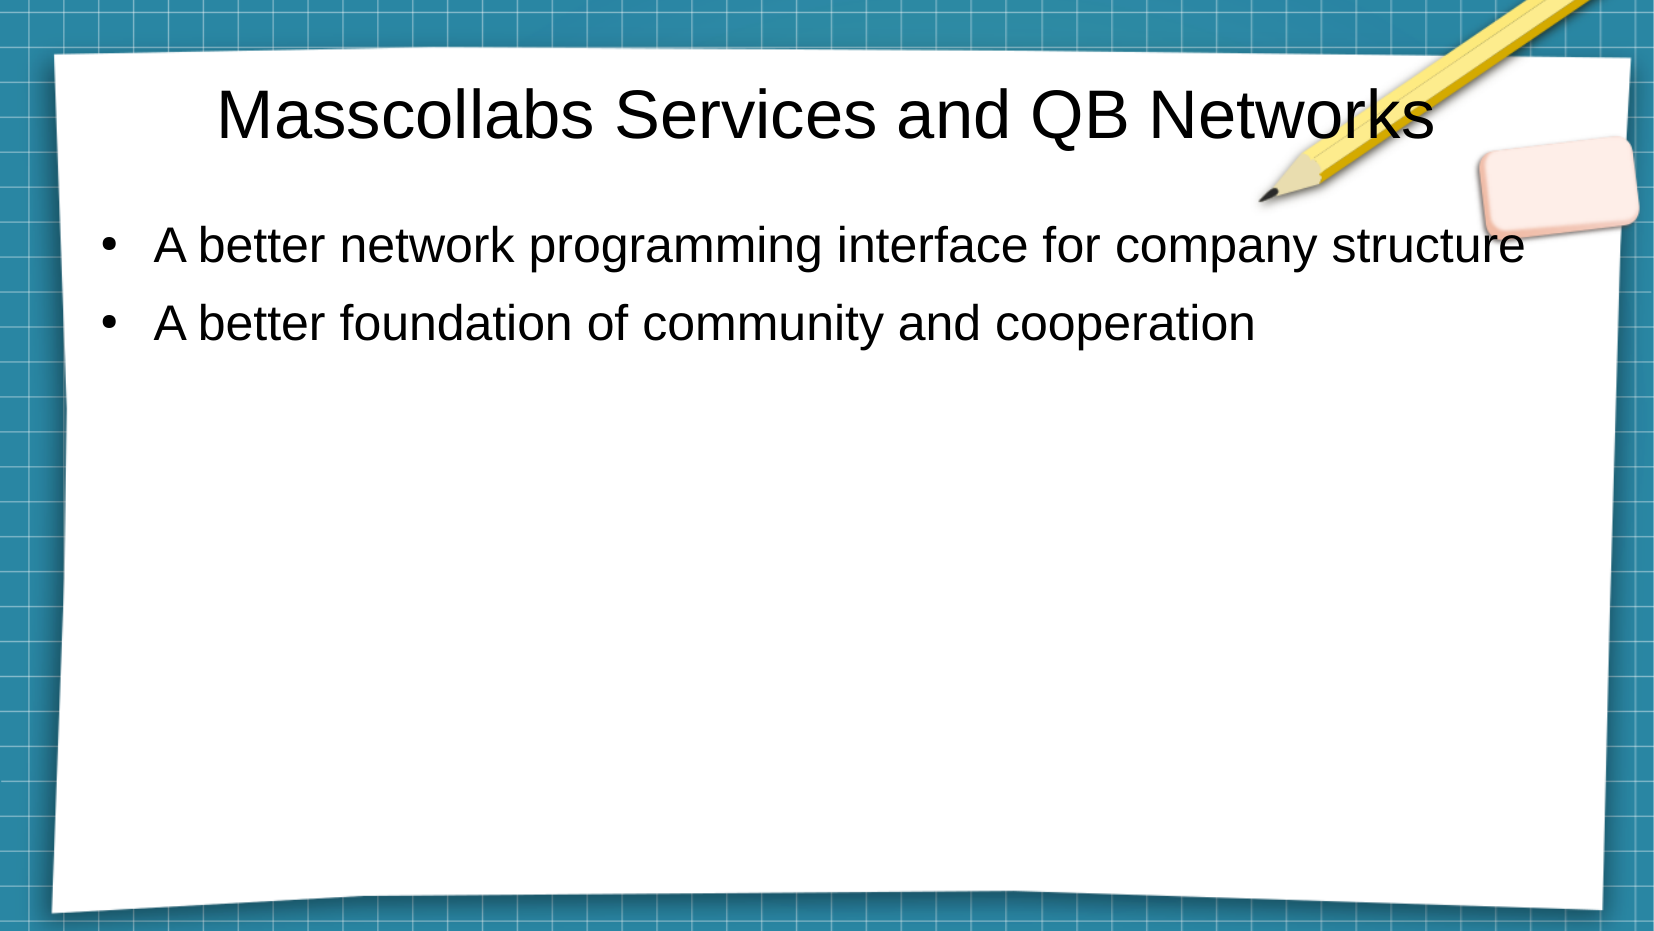

# Masscollabs Services and QB Networks
A better network programming interface for company structure
A better foundation of community and cooperation